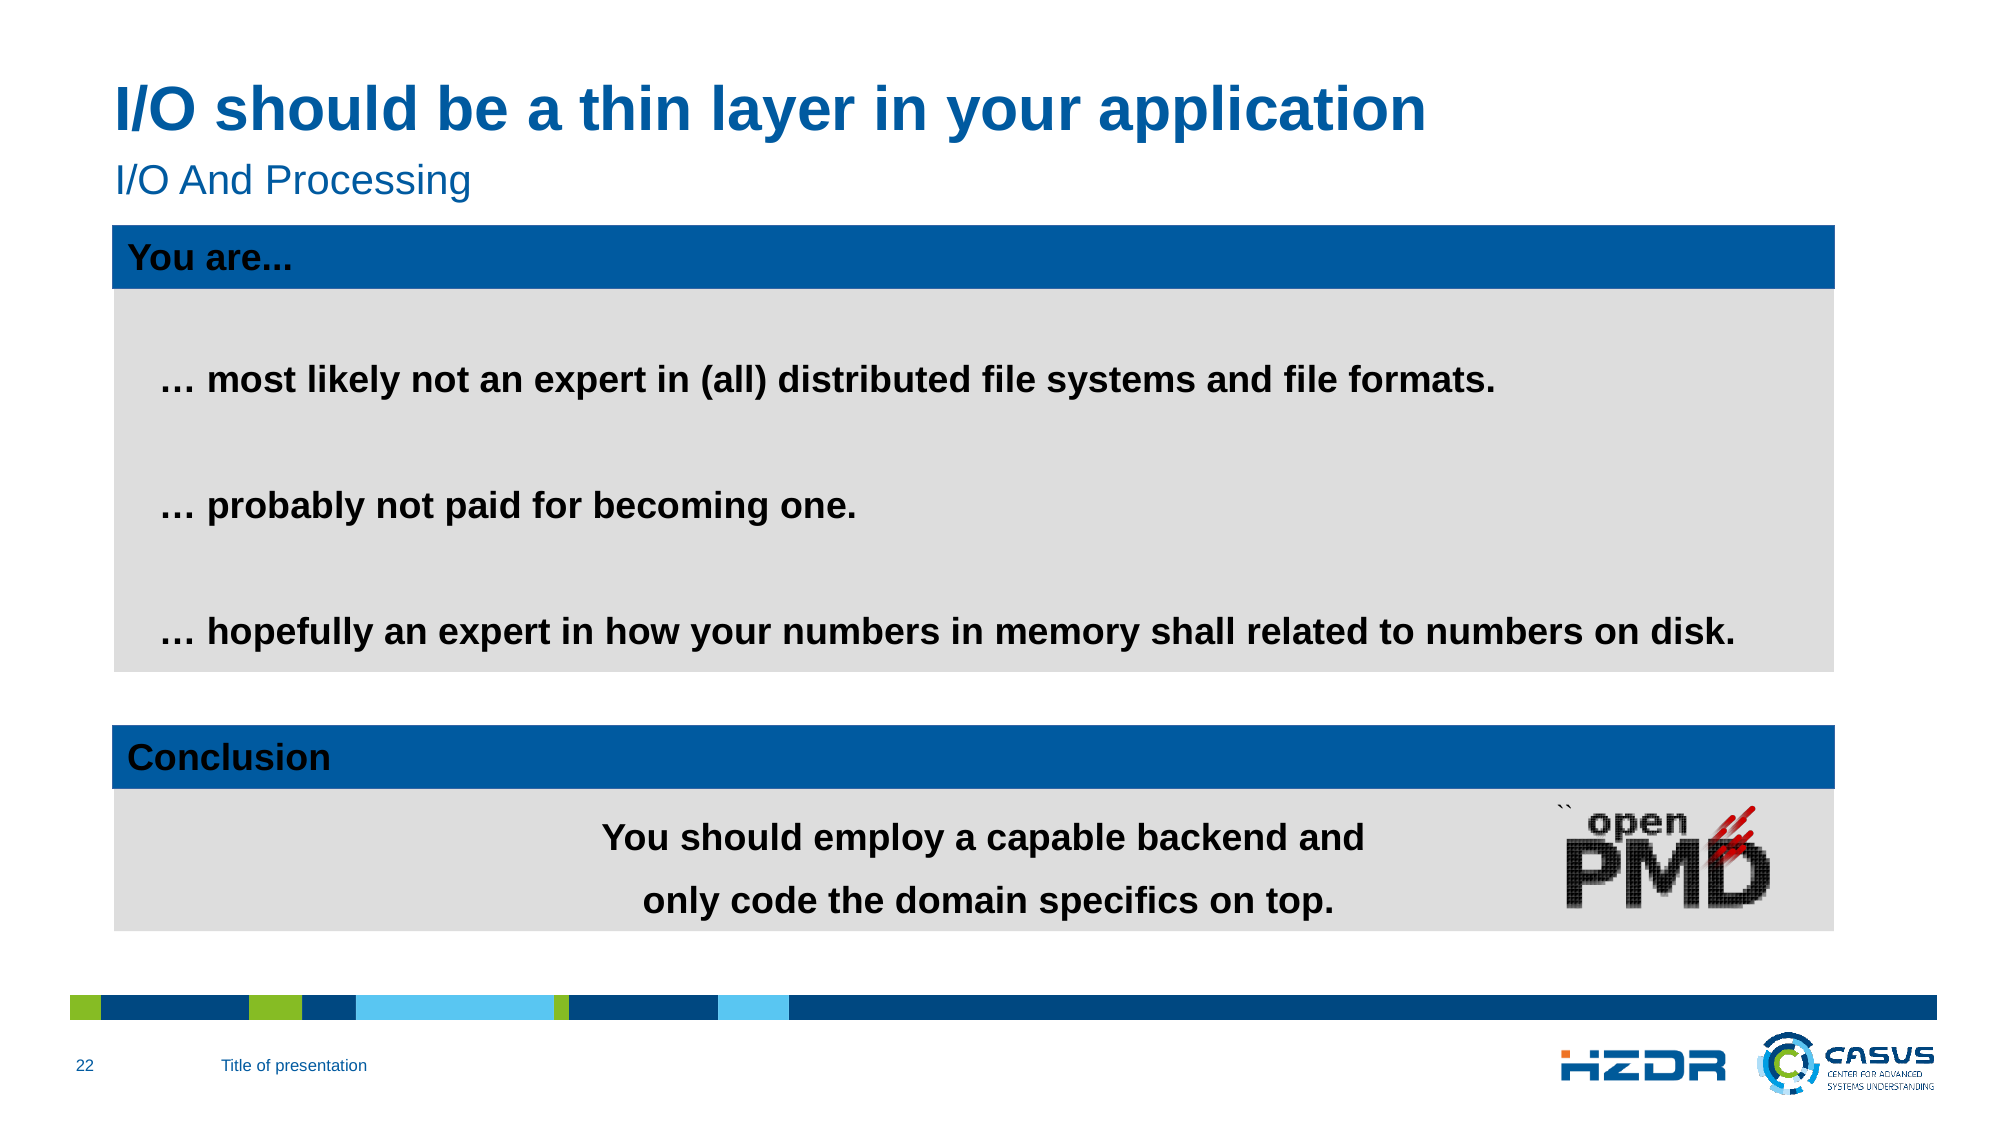

# I/O should be a thin layer in your application
I/O And Processing
You are...
… most likely not an expert in (all) distributed file systems and file formats.
… probably not paid for becoming one.
… hopefully an expert in how your numbers in memory shall related to numbers on disk.
Conclusion
You should employ a capable backend and
only code the domain specifics on top.
``
22
Title of presentation